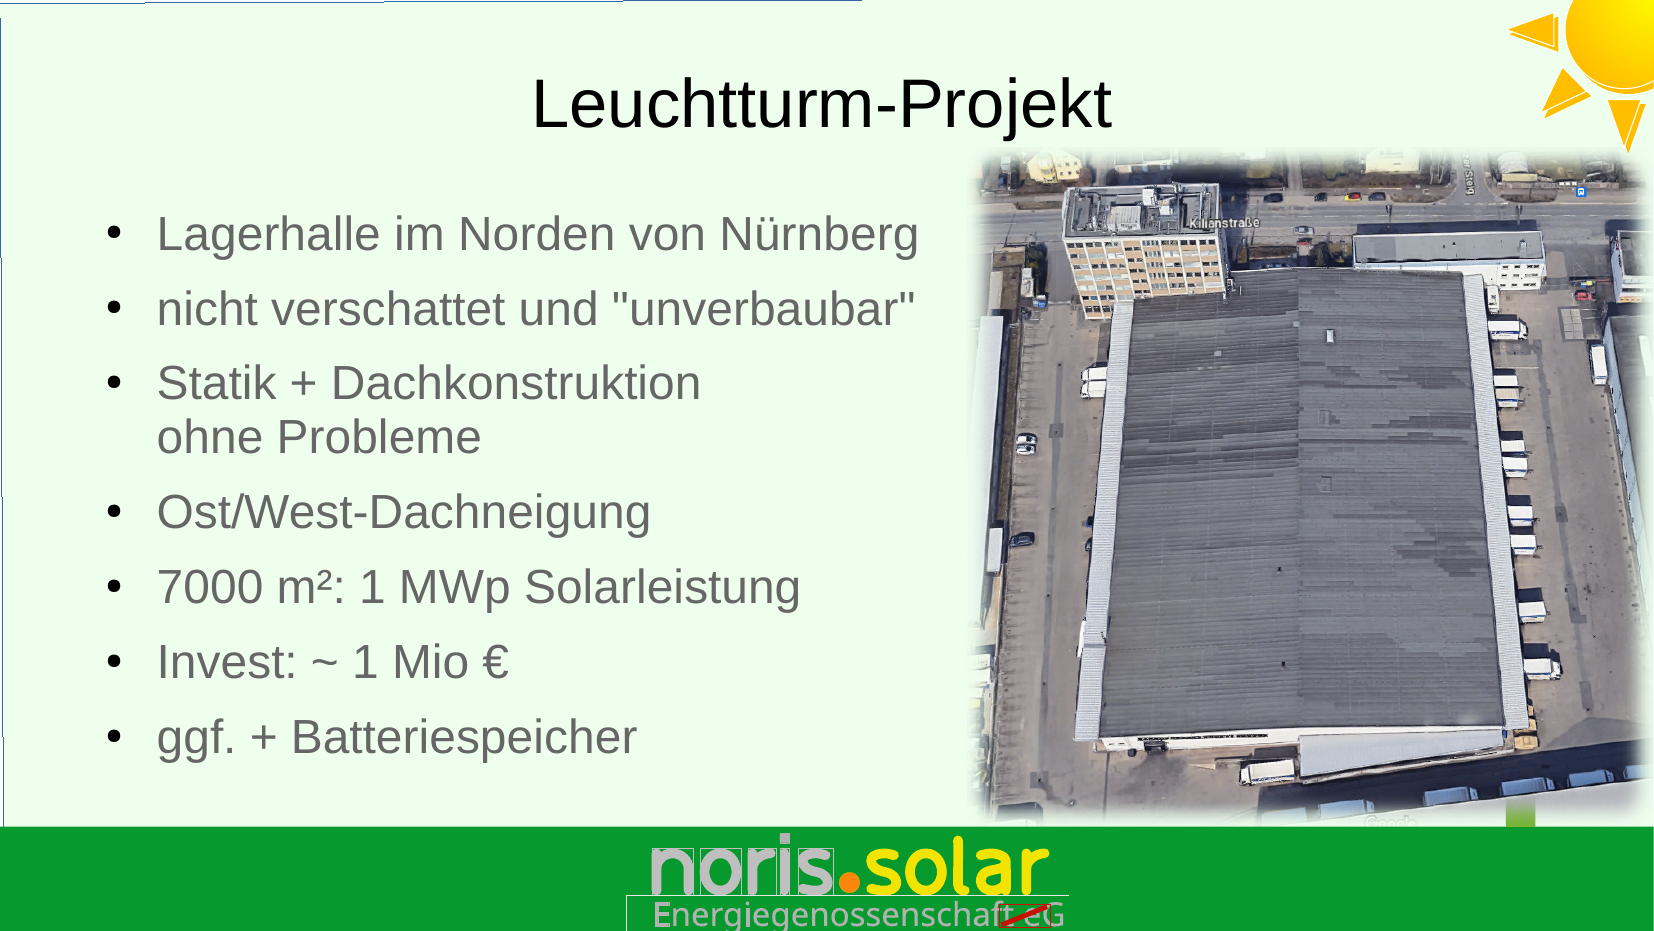

# Leuchtturm-Projekt
Lagerhalle im Norden von Nürnberg
nicht verschattet und "unverbaubar"
Statik + Dachkonstruktion
ohne Probleme
Ost/West-Dachneigung
7000 m²: 1 MWp Solarleistung
Invest: ~ 1 Mio €
ggf. + Batteriespeicher